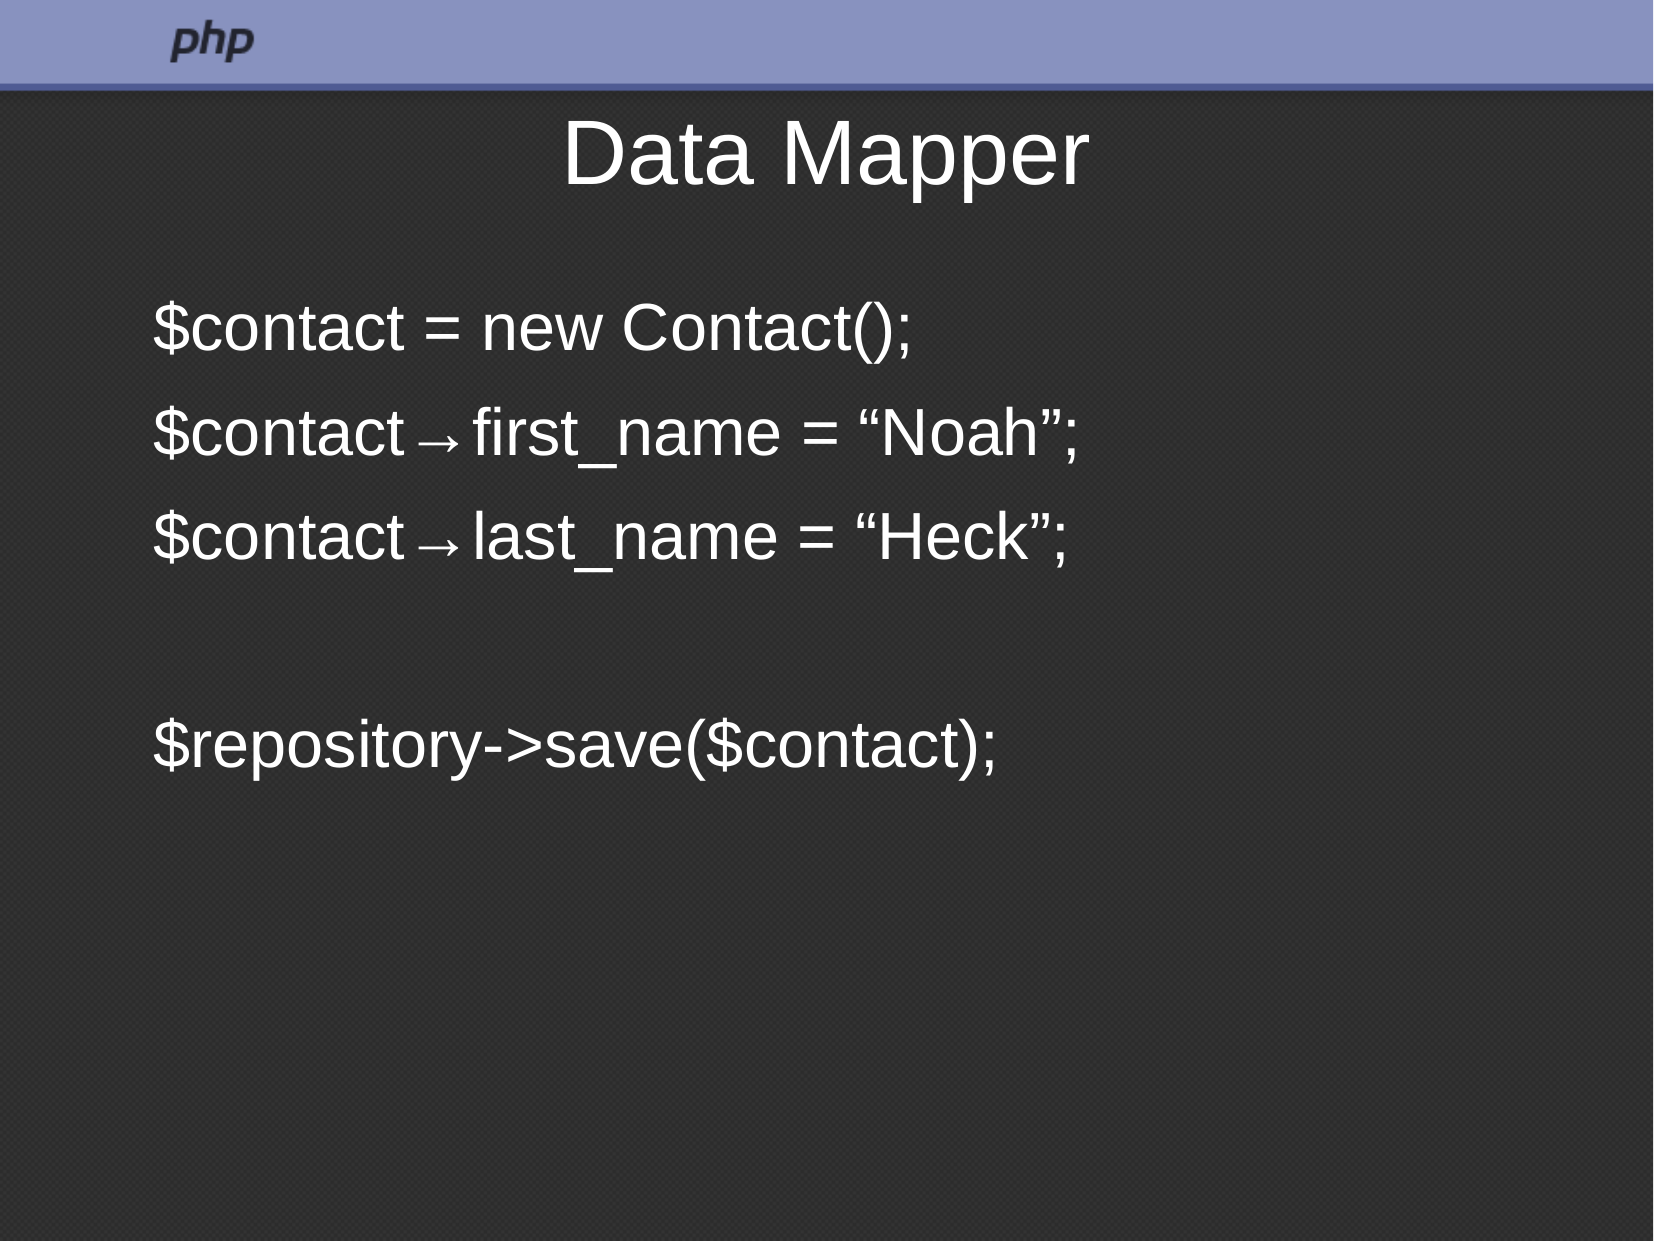

# Data Mapper
$contact = new Contact();
$contact→first_name = “Noah”;
$contact→last_name = “Heck”;
$repository->save($contact);